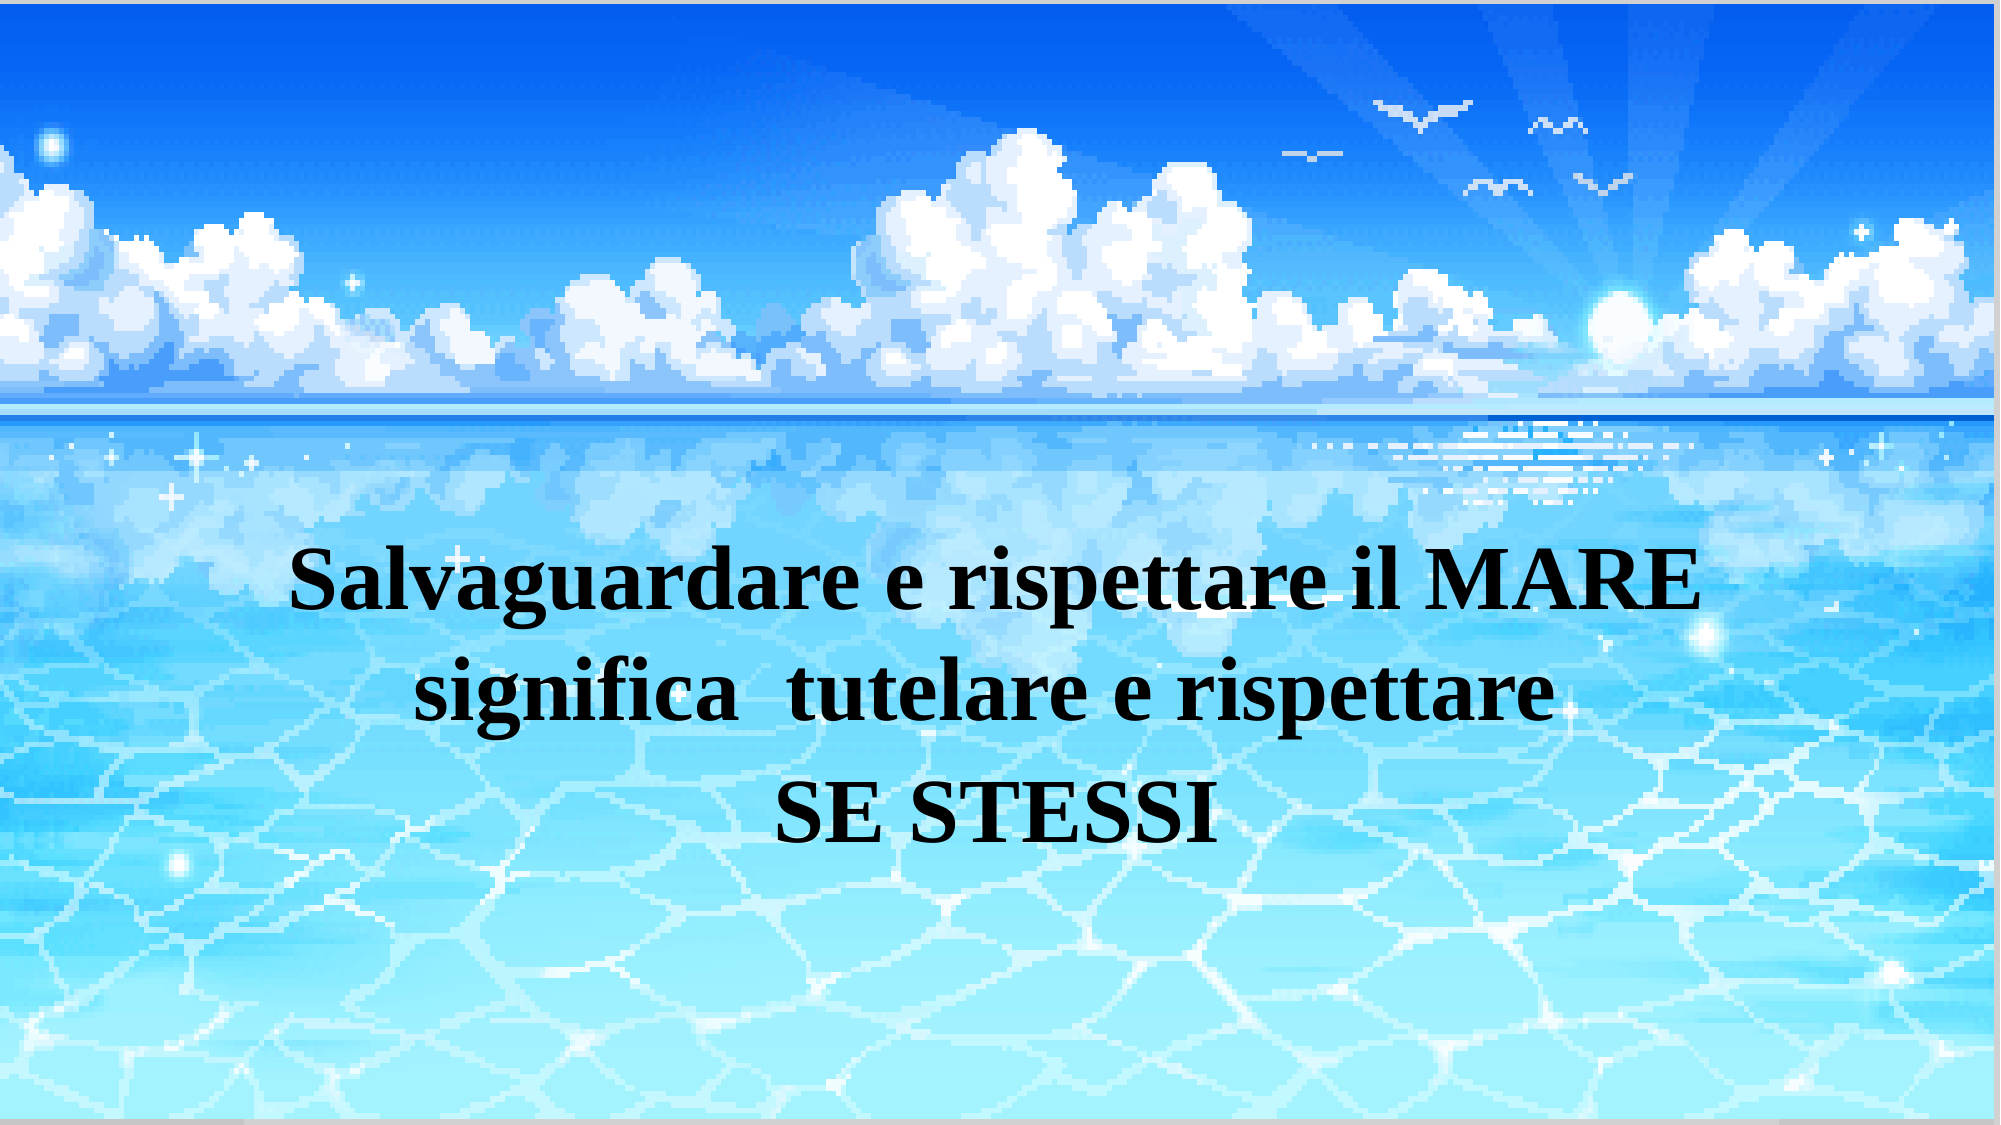

# Salvaguardare e rispettare il MARE significa tutelare e rispettare
SE STESSI